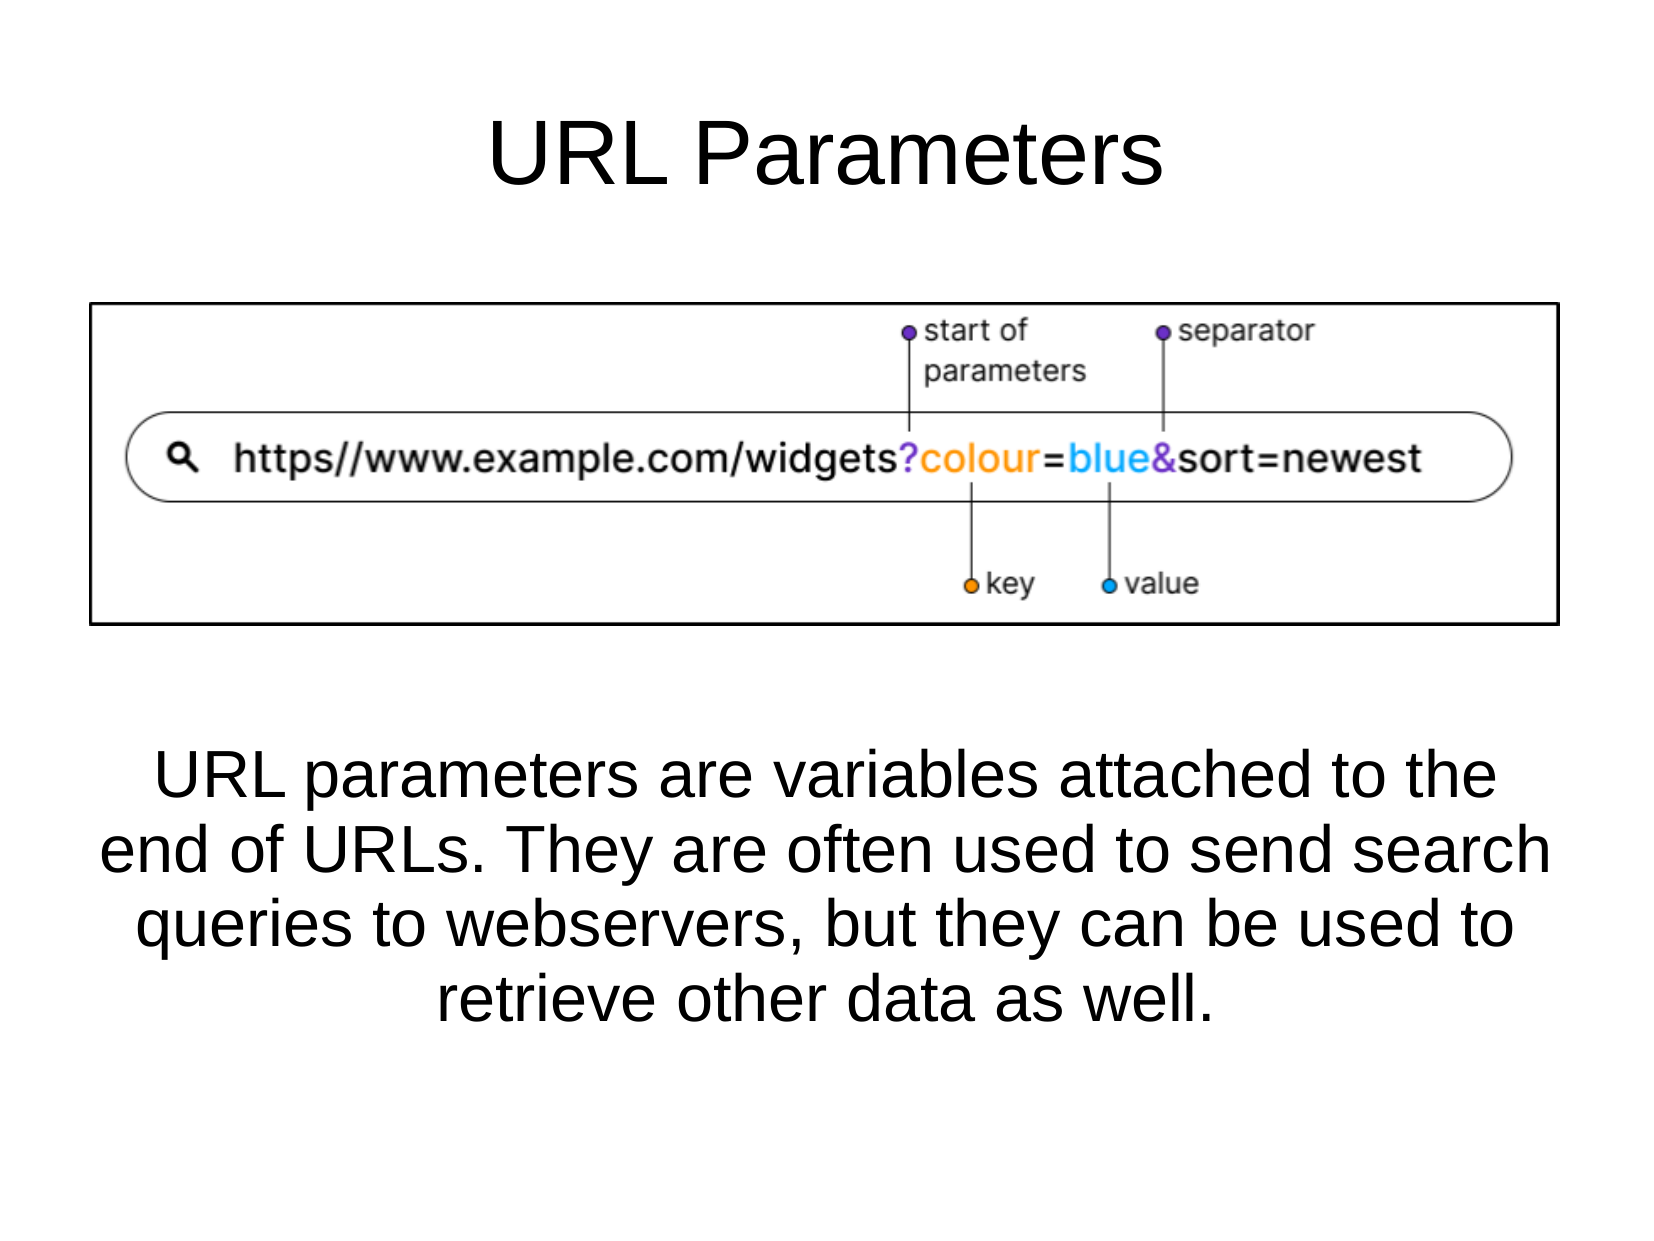

# URL Parameters
URL parameters are variables attached to the
end of URLs. They are often used to send search queries to webservers, but they can be used to retrieve other data as well.